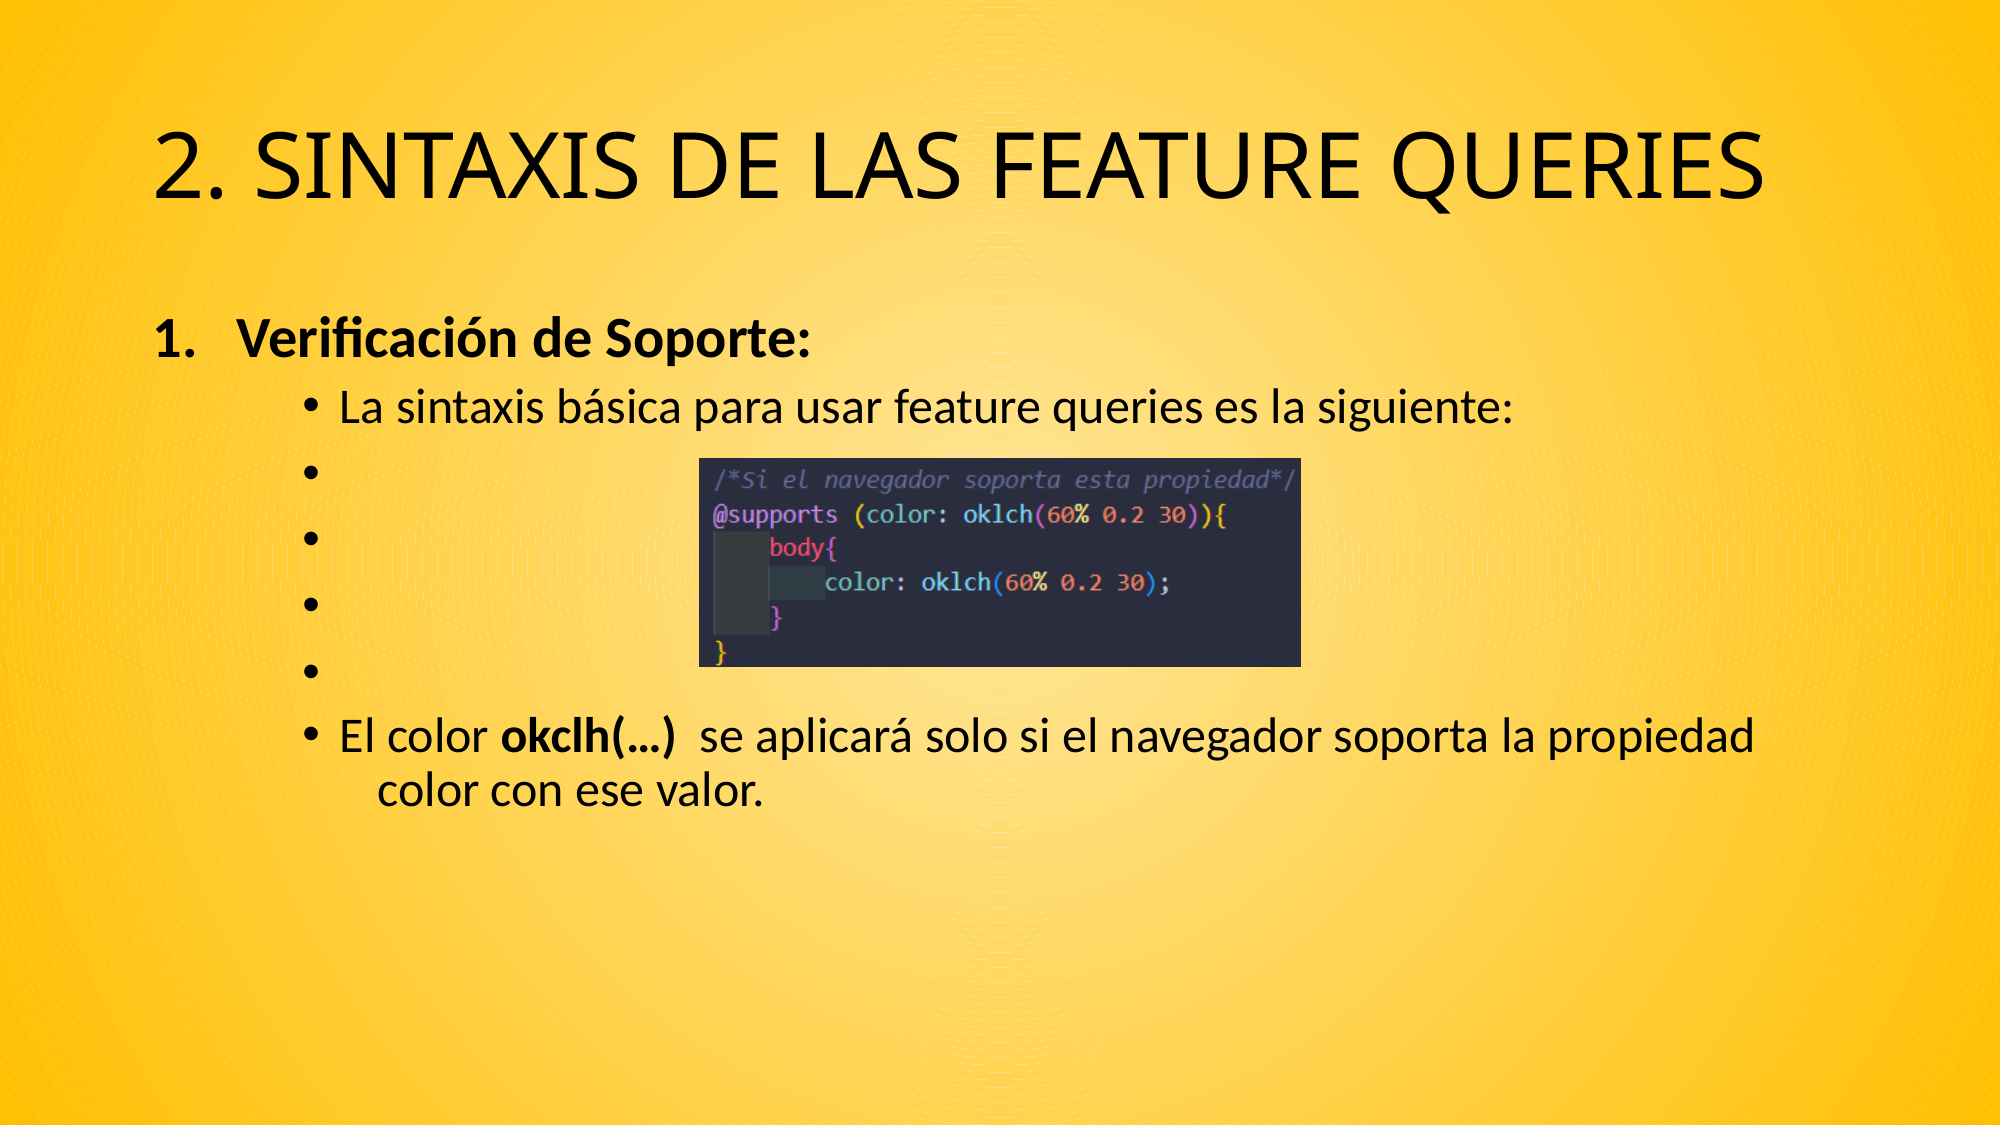

# 2. SINTAXIS DE LAS FEATURE QUERIES
Verificación de Soporte:
La sintaxis básica para usar feature queries es la siguiente:
El color okclh(…) se aplicará solo si el navegador soporta la propiedad color con ese valor.